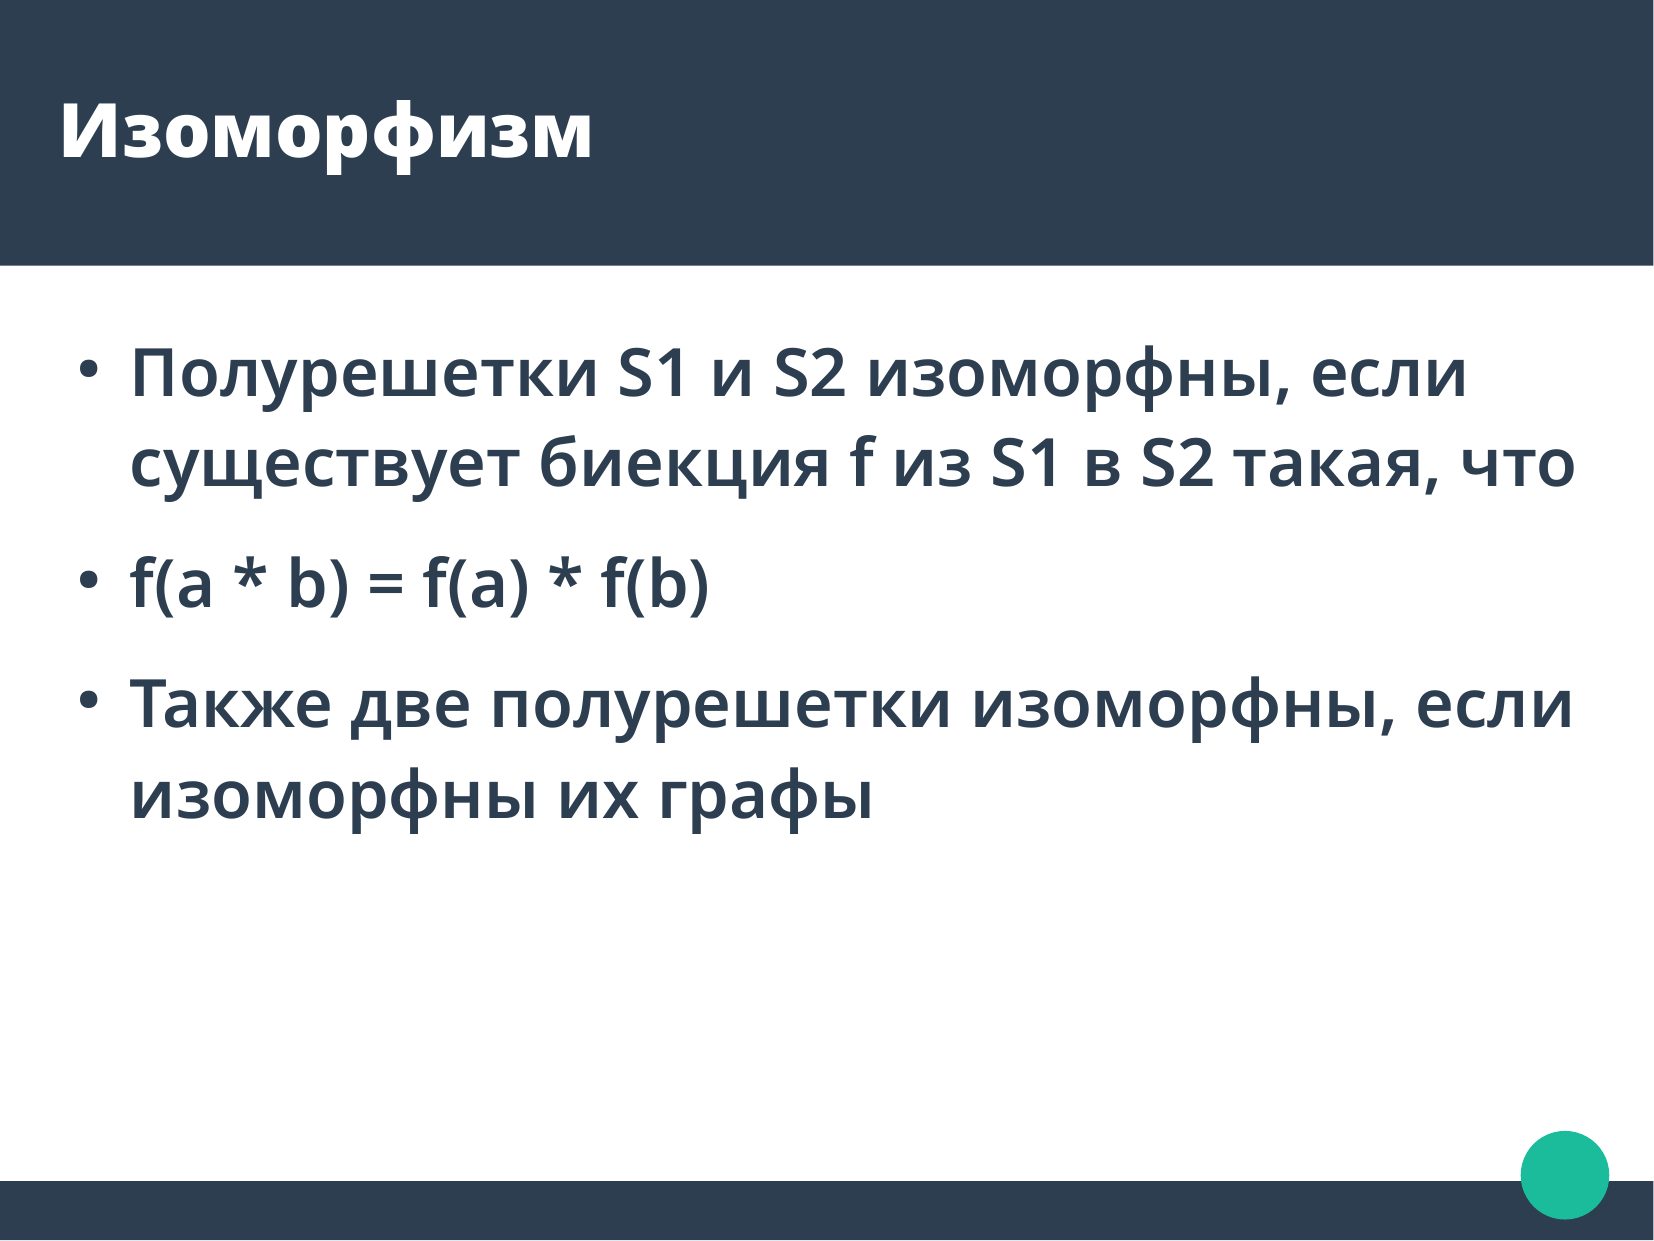

# Изоморфизм
Полурешетки S1 и S2 изоморфны, если существует биекция f из S1 в S2 такая, что
f(a * b) = f(a) * f(b)
Также две полурешетки изоморфны, если изоморфны их графы